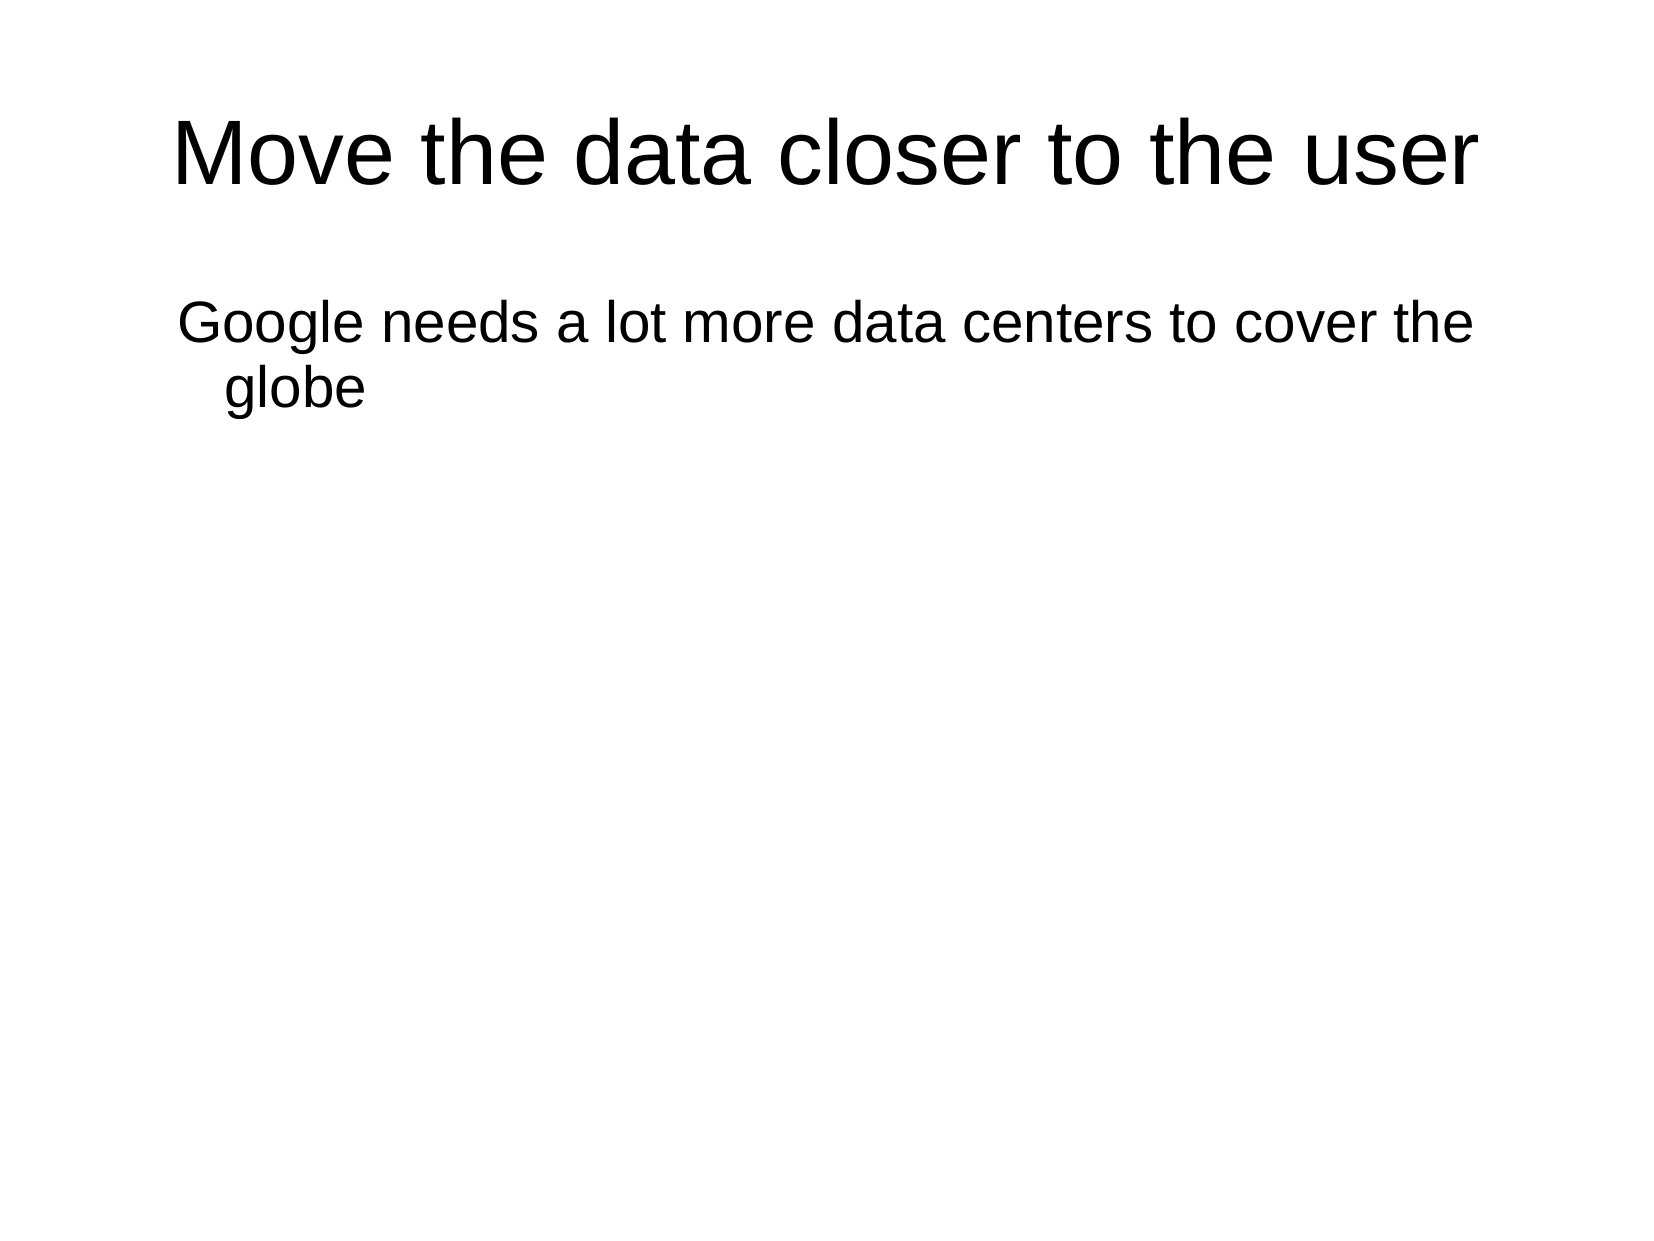

# Move the data closer to the user
Google needs a lot more data centers to cover the globe